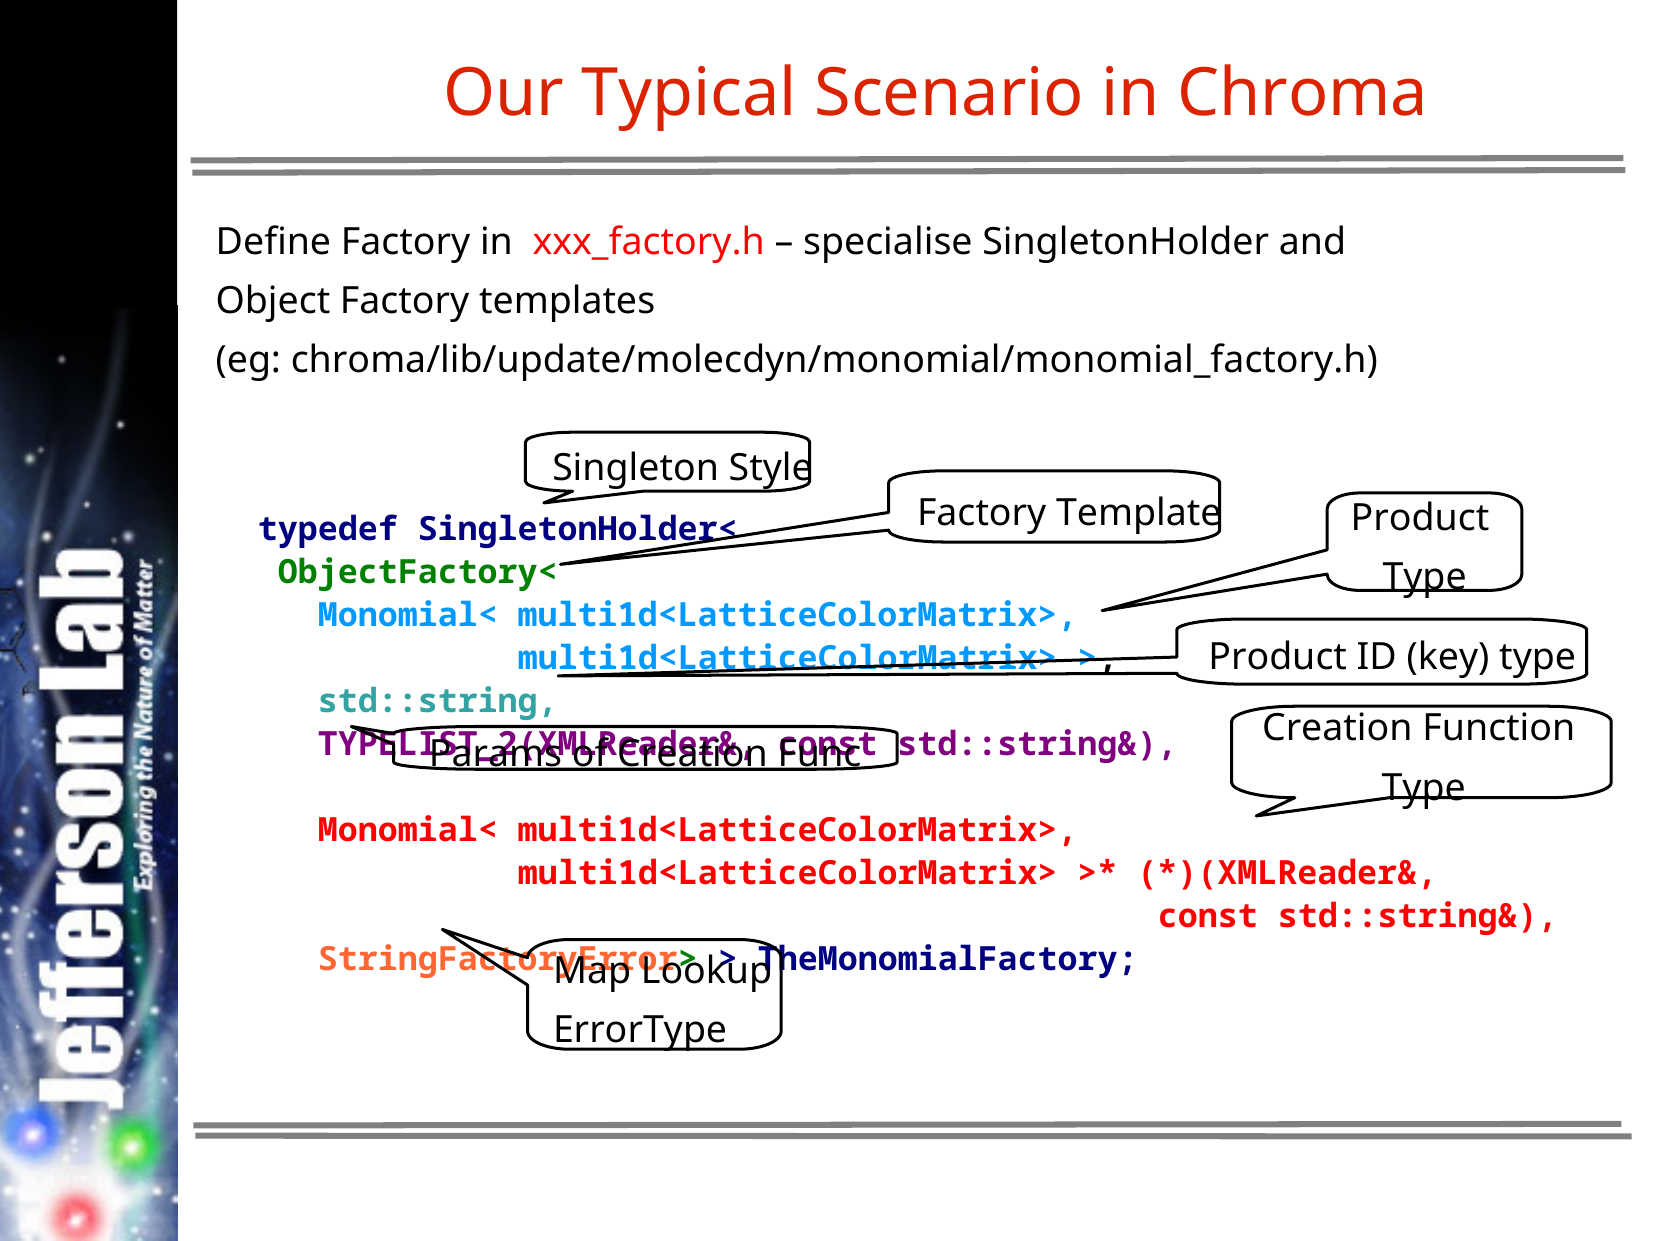

# Our Typical Scenario in Chroma
Define Factory in xxx_factory.h – specialise SingletonHolder and
Object Factory templates
(eg: chroma/lib/update/molecdyn/monomial/monomial_factory.h)
Singleton Style
Factory Template
Product
Type
 typedef SingletonHolder<
 ObjectFactory<
 Monomial< multi1d<LatticeColorMatrix>,
 multi1d<LatticeColorMatrix> >,
 std::string,
 TYPELIST_2(XMLReader&, const std::string&),
 Monomial< multi1d<LatticeColorMatrix>,
 multi1d<LatticeColorMatrix> >* (*)(XMLReader&,
 const std::string&),
 StringFactoryError> > TheMonomialFactory;
Product ID (key) type
Creation Function
Type
Params of Creation Func
Map Lookup
ErrorType